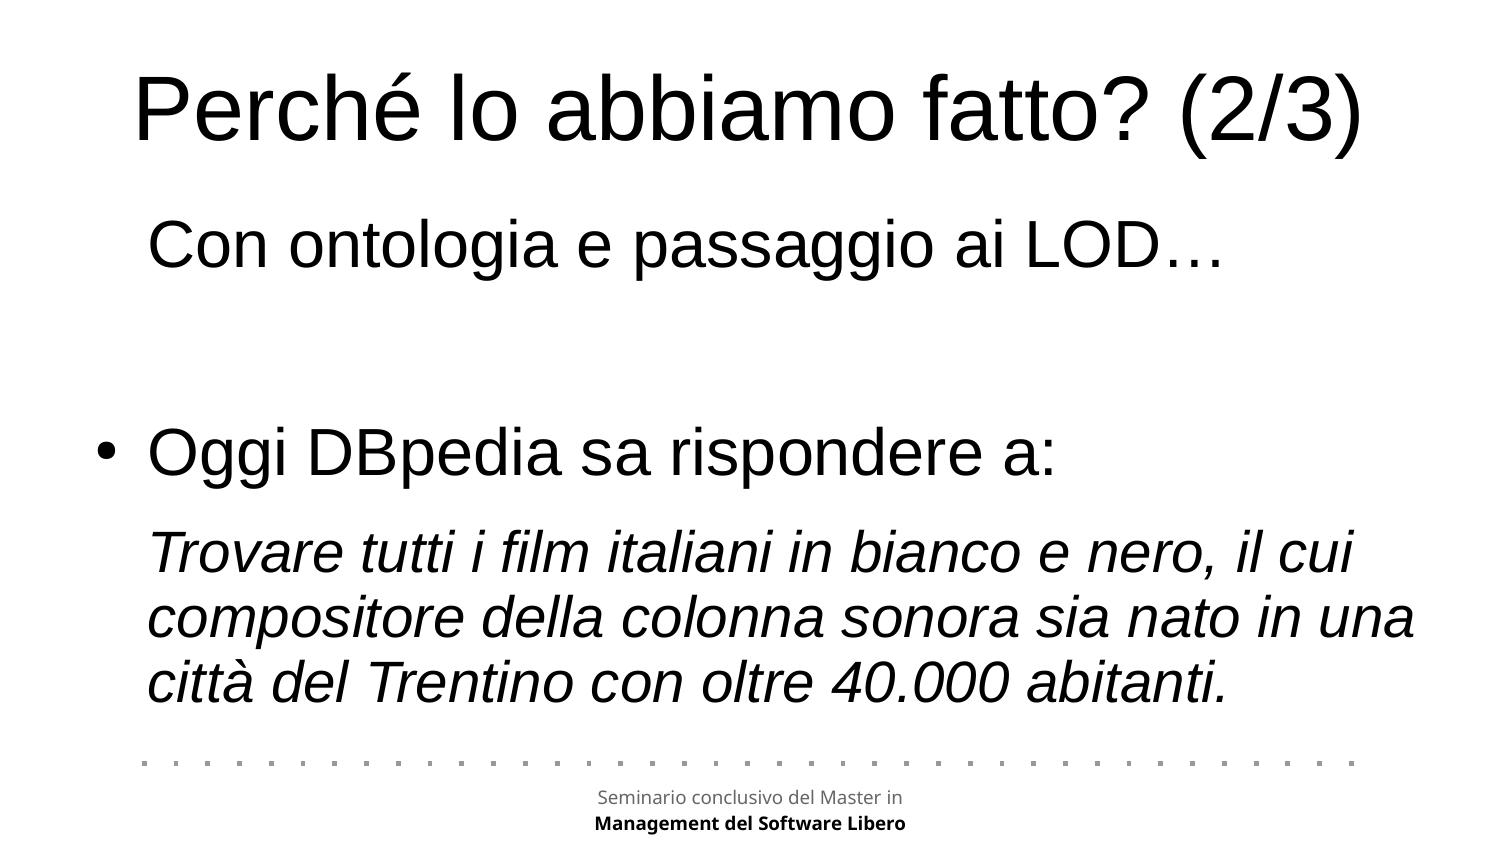

# Perché lo abbiamo fatto? (2/3)
Con ontologia e passaggio ai LOD…
Oggi DBpedia sa rispondere a:
Trovare tutti i film italiani in bianco e nero, il cui compositore della colonna sonora sia nato in una città del Trentino con oltre 40.000 abitanti.
Seminario conclusivo del Master in
Management del Software Libero